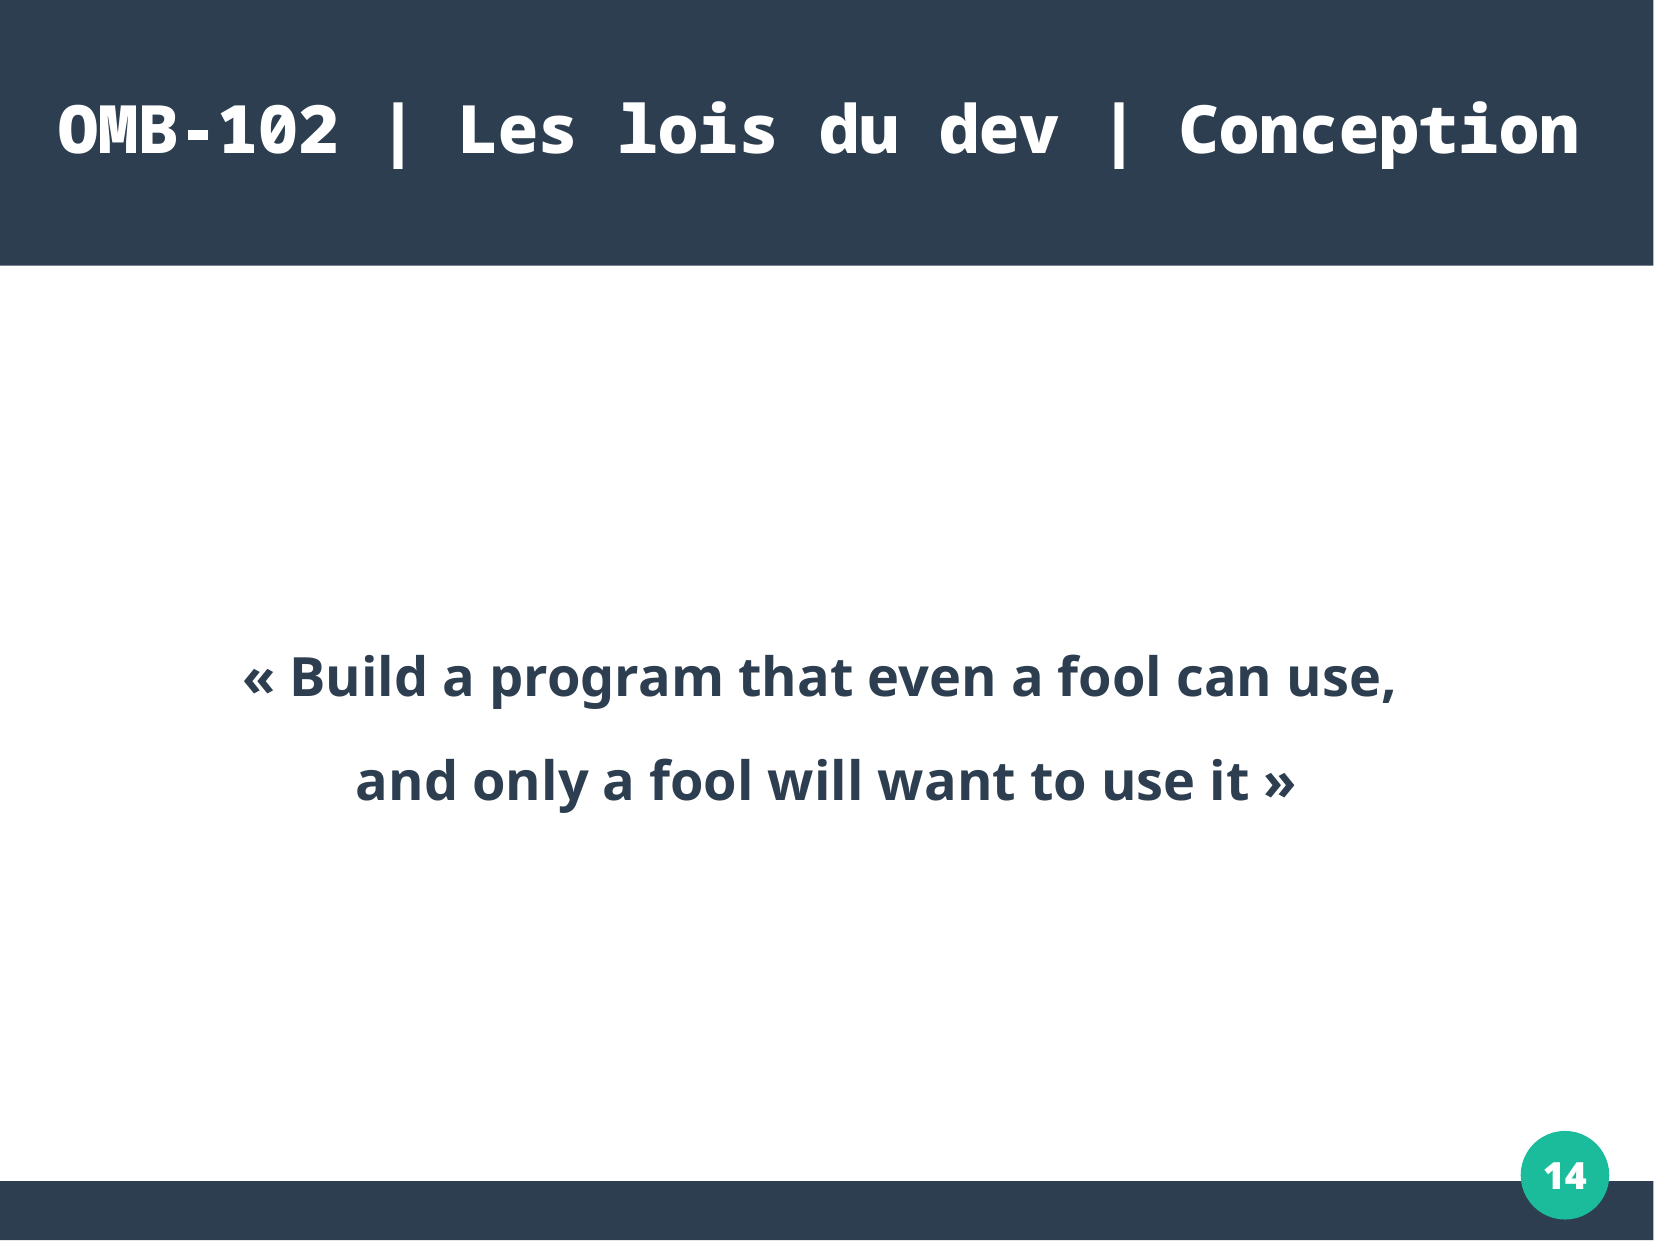

# OMB-102 | Les lois du dev | Conception
« Build a program that even a fool can use,
and only a fool will want to use it »
14